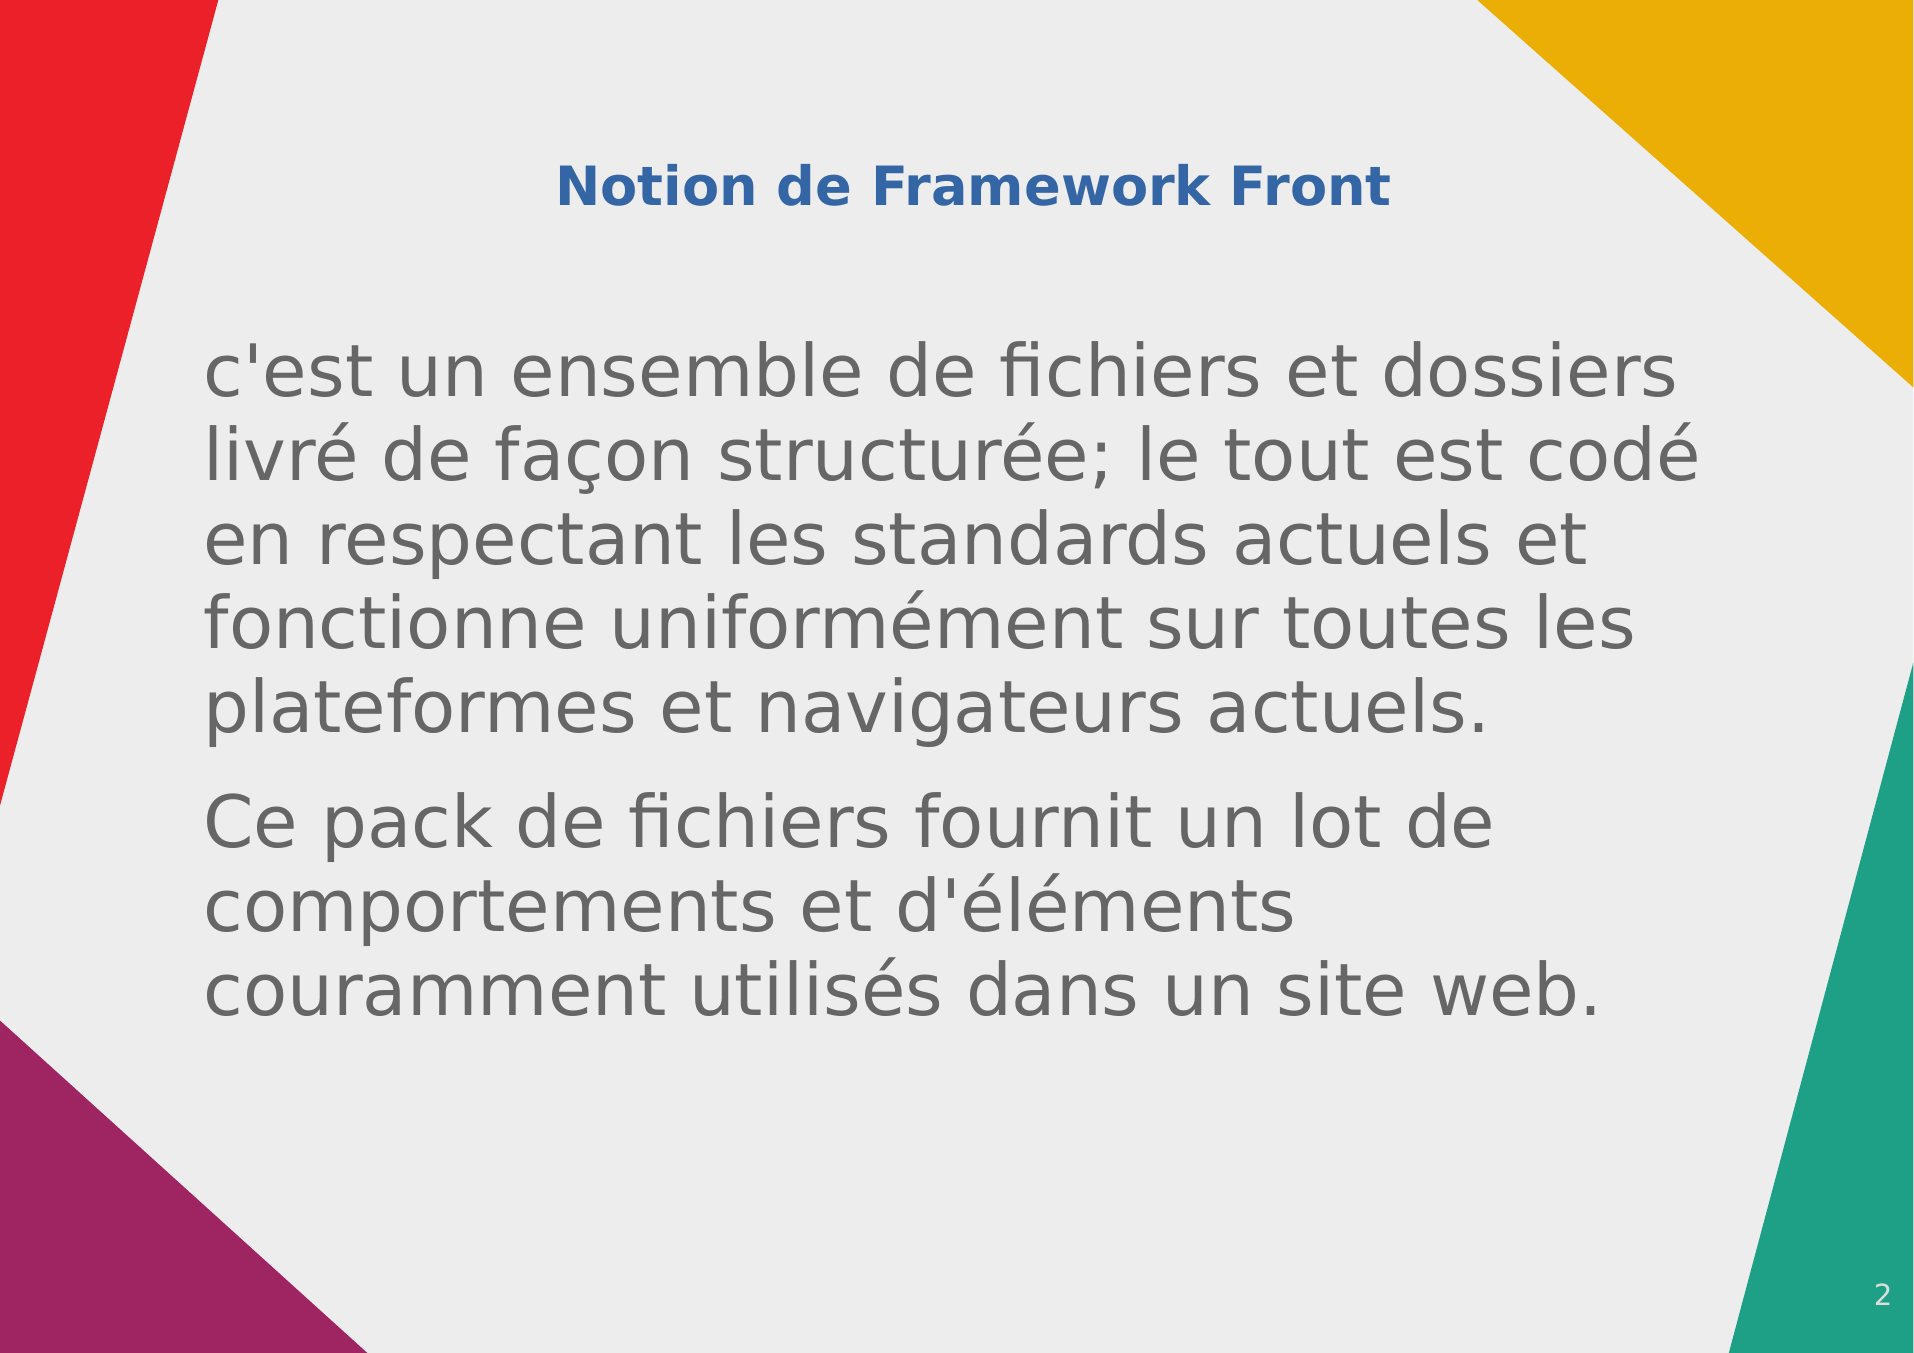

# Notion de Framework Front
c'est un ensemble de fichiers et dossiers livré de façon structurée; le tout est codé en respectant les standards actuels et fonctionne uniformément sur toutes les plateformes et navigateurs actuels.
Ce pack de fichiers fournit un lot de comportements et d'éléments couramment utilisés dans un site web.
2